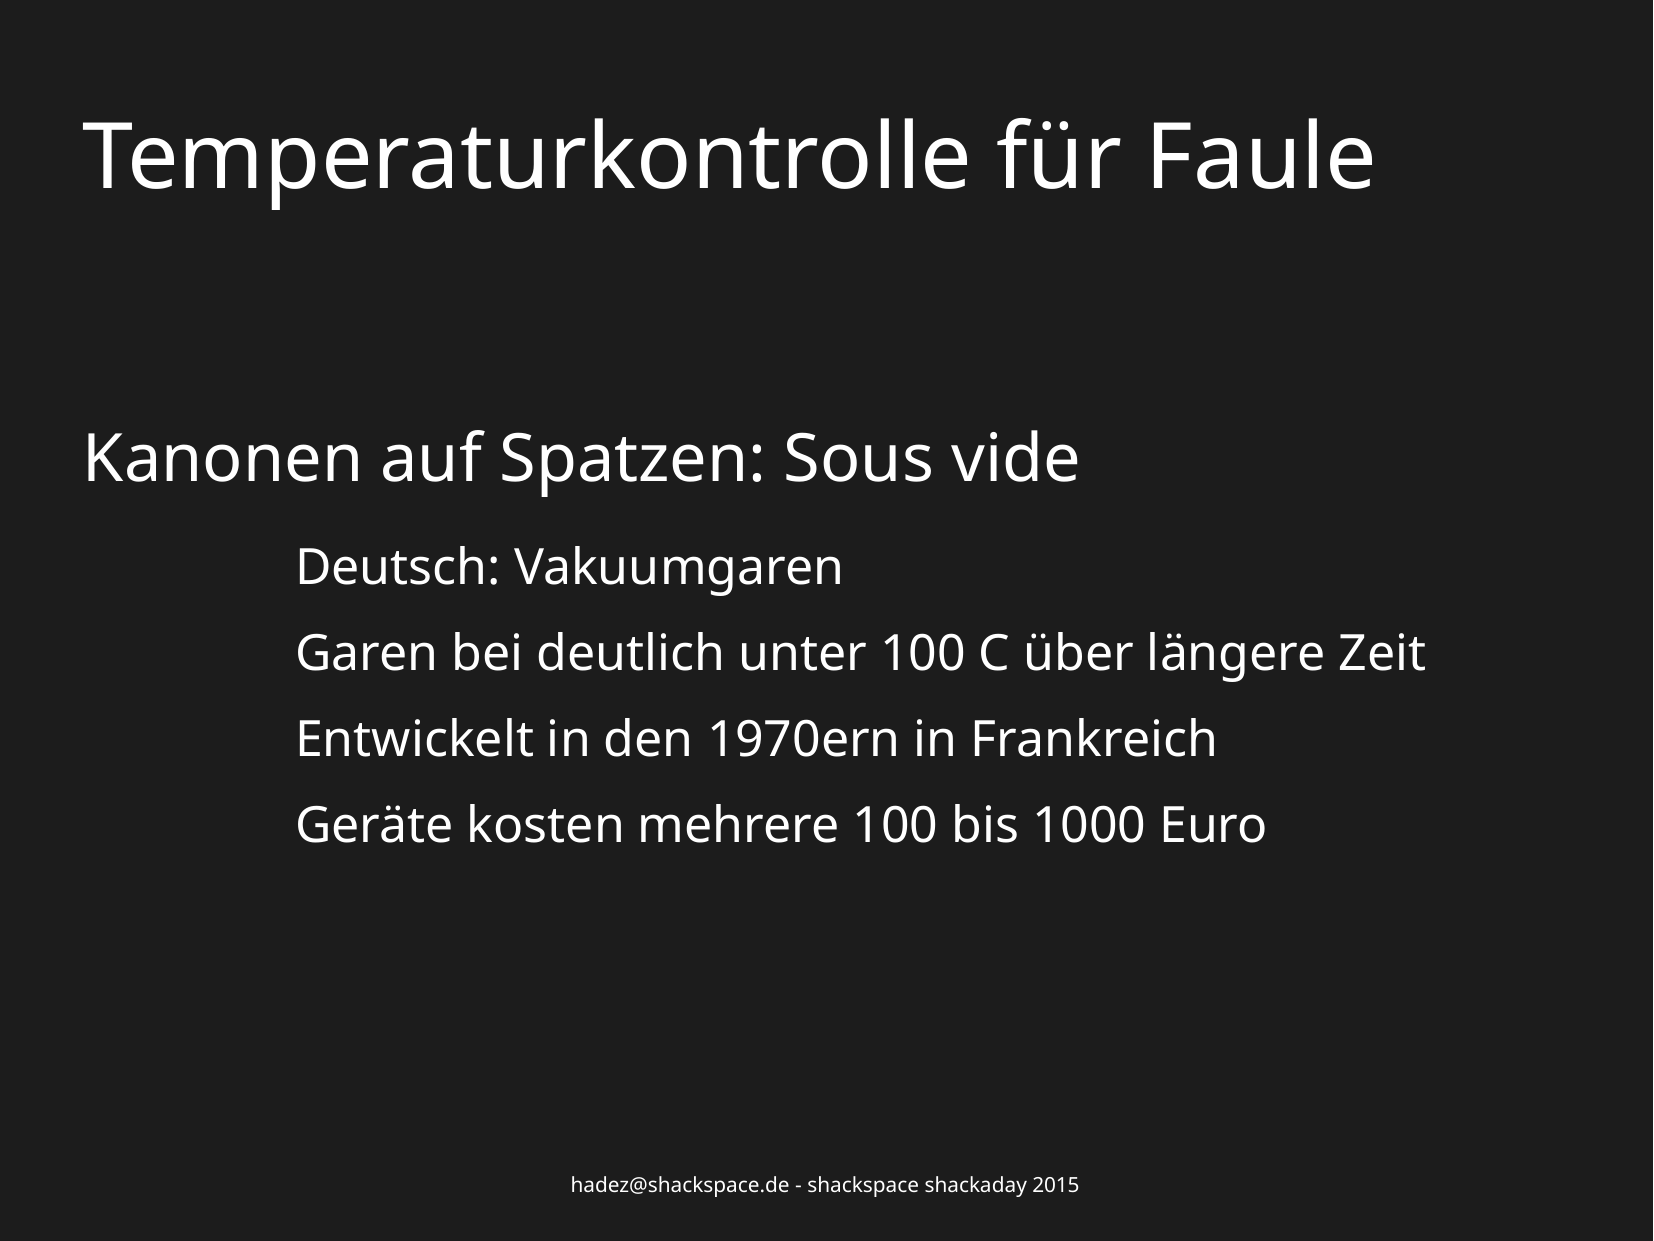

# Temperaturkontrolle für Faule
Kanonen auf Spatzen: Sous vide
Deutsch: Vakuumgaren
Garen bei deutlich unter 100 C über längere Zeit
Entwickelt in den 1970ern in Frankreich
Geräte kosten mehrere 100 bis 1000 Euro